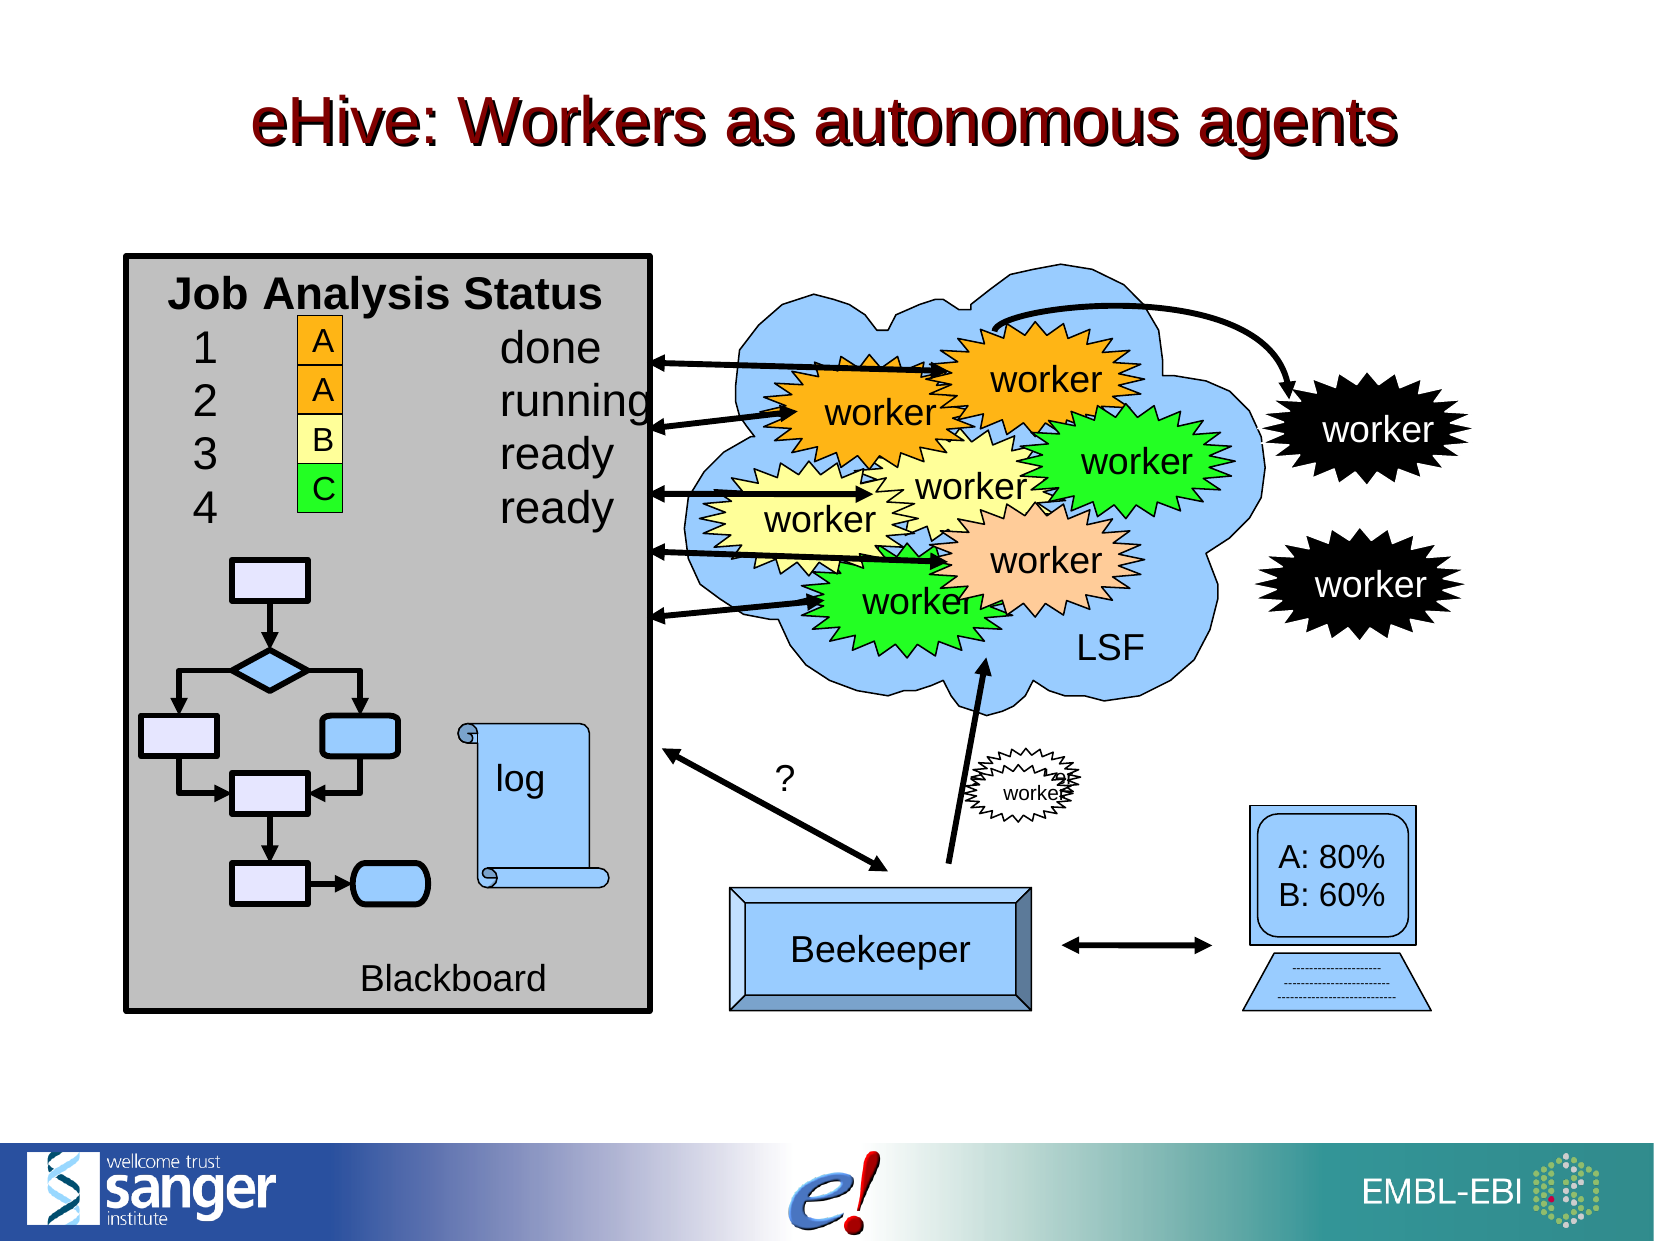

# eHive: Workers as autonomous agents
Job	Analysis Status
 1			done
 2			running
 3			ready
 4			ready
A
worker
worker
A
worker
worker
B
worker
worker
C
worker
worker
worker
LSF
log
?
worker
worker
A: 80%
B: 60%
Beekeeper
Blackboard
---------------------
-------------------------
----------------------------